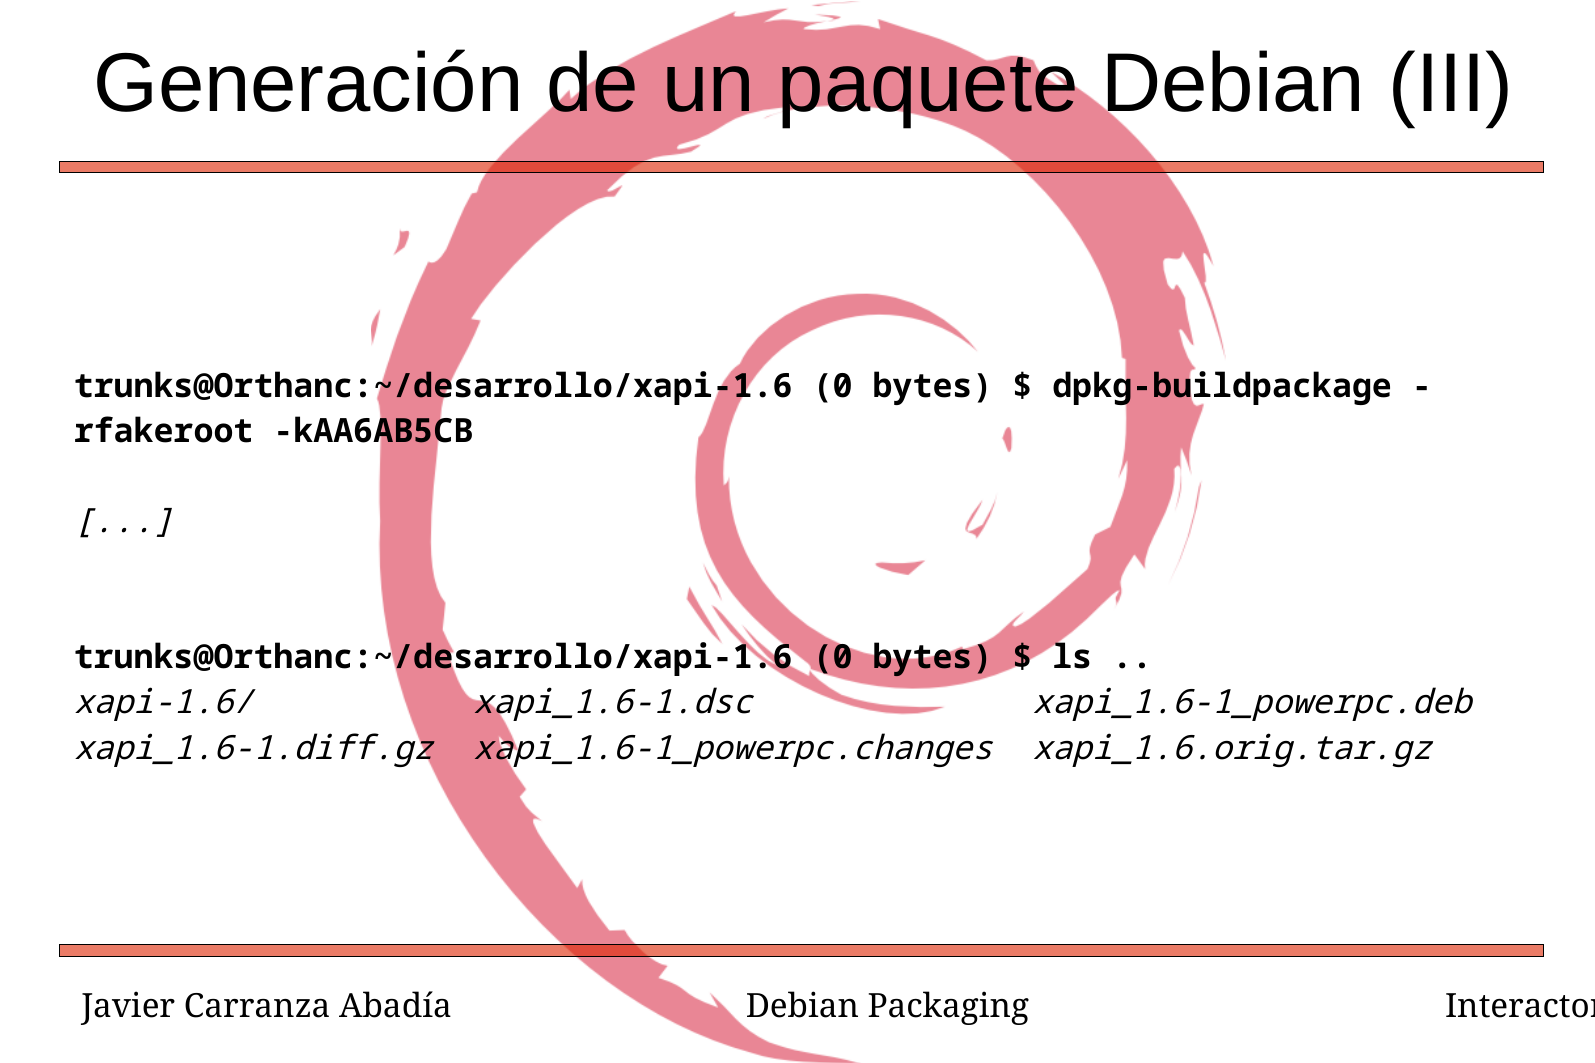

# Generación de un paquete Debian (III)
trunks@Orthanc:~/desarrollo/xapi-1.6 (0 bytes) $ dpkg-buildpackage -rfakeroot -kAA6AB5CB
[...]
trunks@Orthanc:~/desarrollo/xapi-1.6 (0 bytes) $ ls ..
xapi-1.6/ xapi_1.6-1.dsc xapi_1.6-1_powerpc.deb
xapi_1.6-1.diff.gz xapi_1.6-1_powerpc.changes xapi_1.6.orig.tar.gz
Javier Carranza Abadía				Debian Packaging 						 Interactors